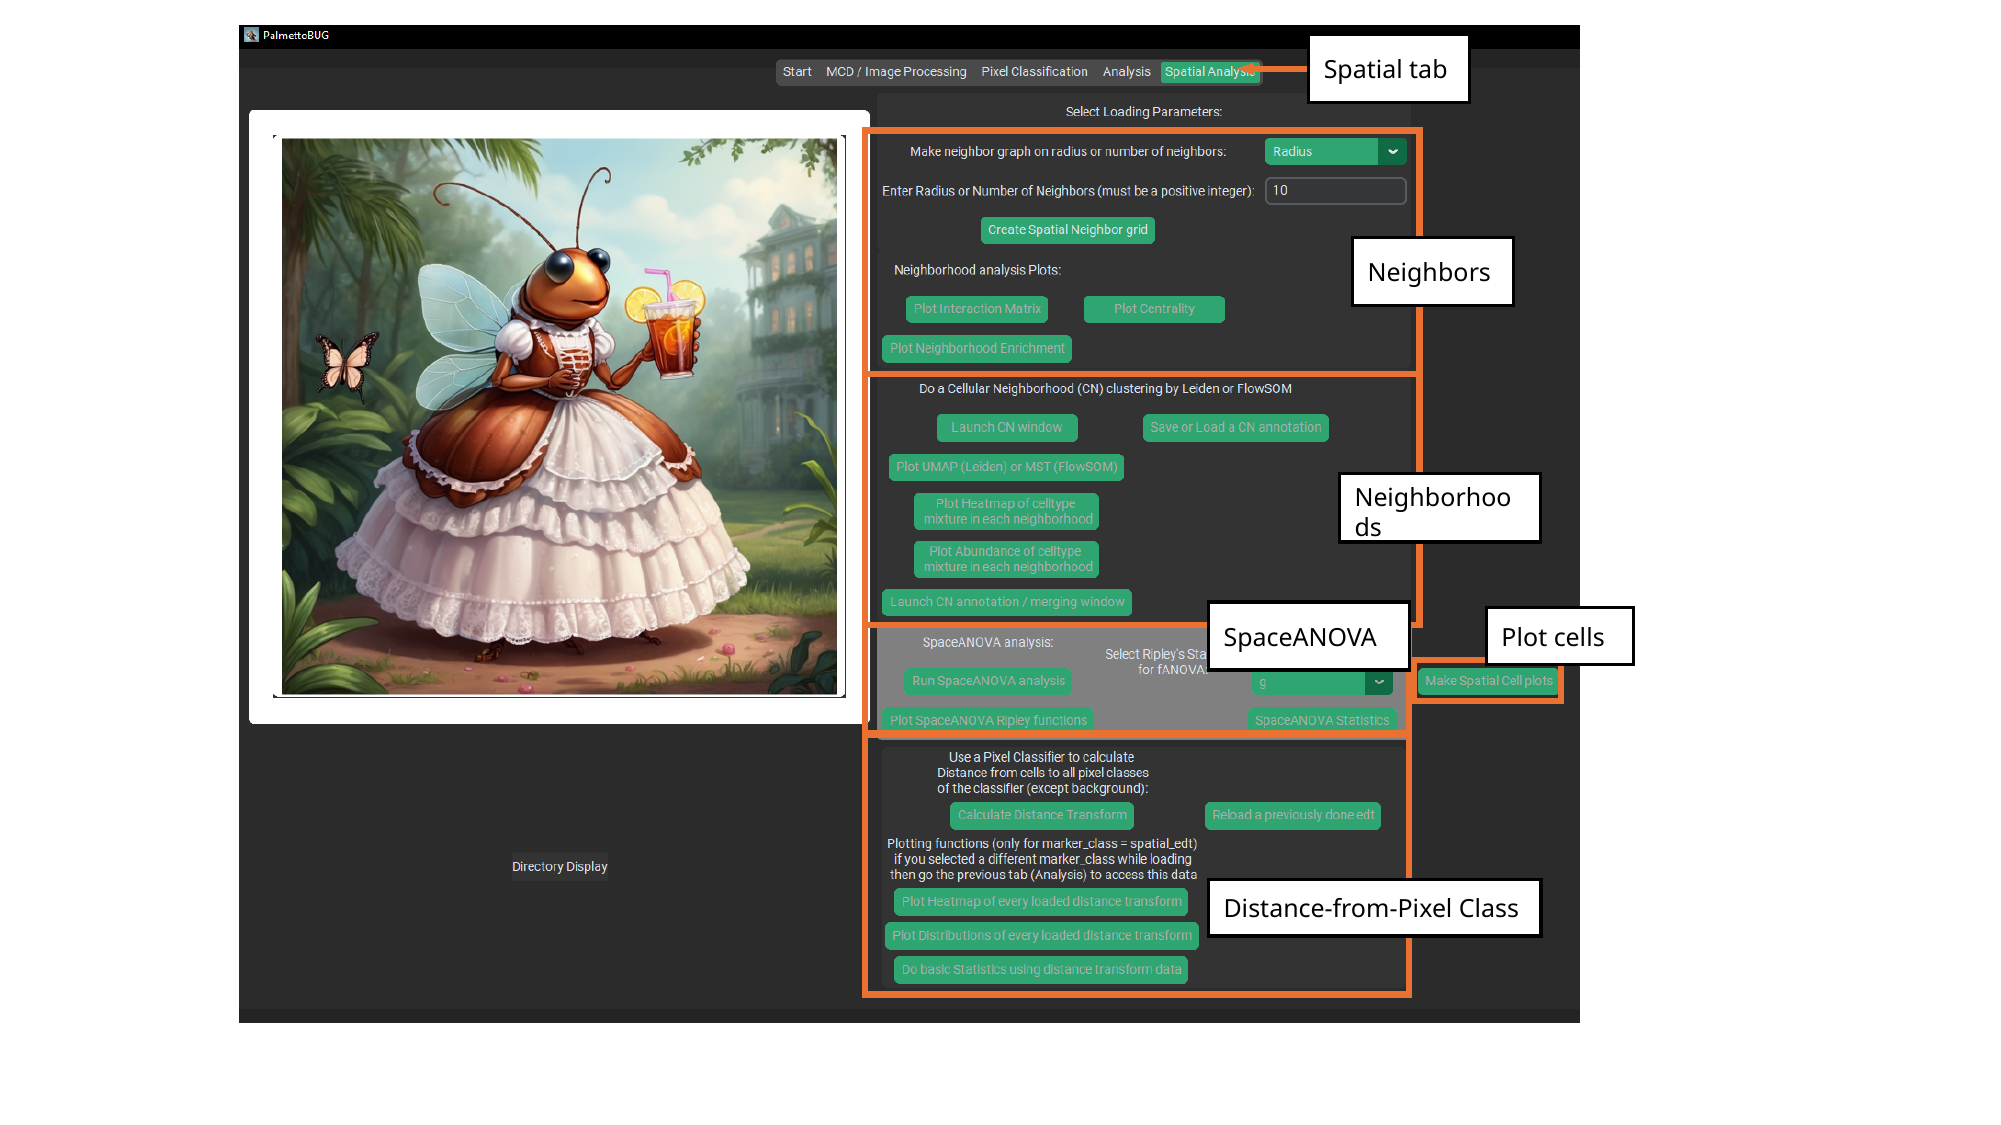

Spatial tab
Neighbors
Neighborhoods
SpaceANOVA
Plot cells
Distance-from-Pixel Class